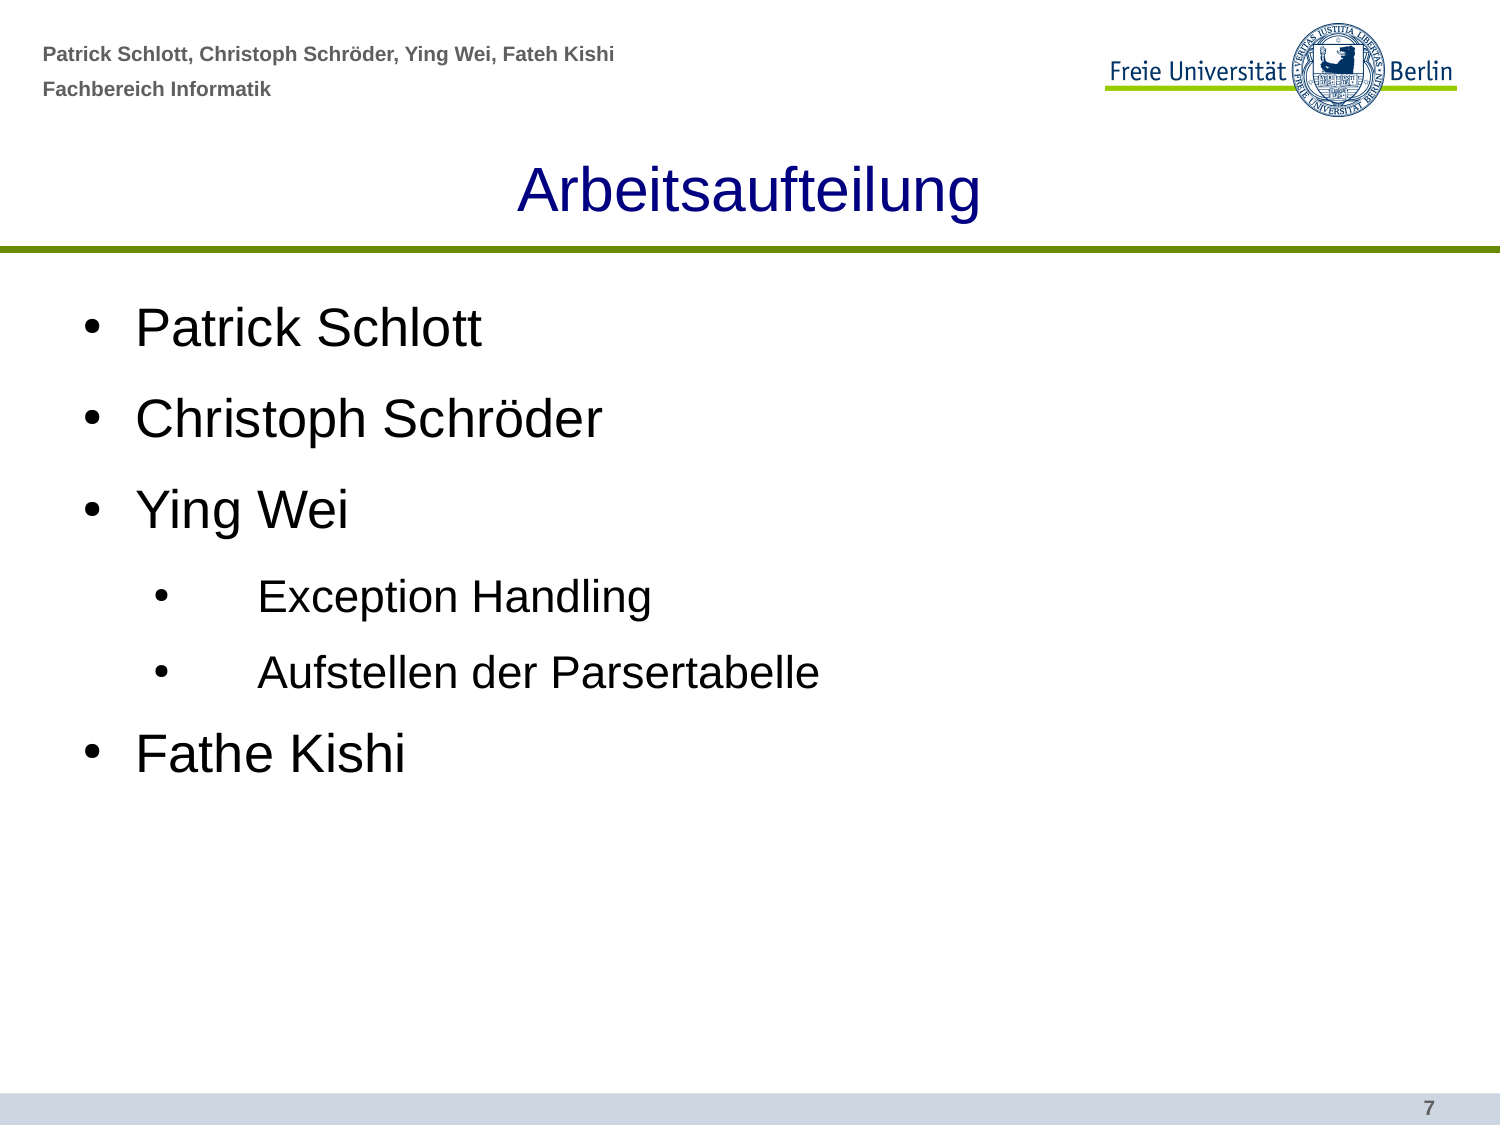

# Arbeitsaufteilung
Patrick Schlott
Christoph Schröder
Ying Wei
 Exception Handling
 Aufstellen der Parsertabelle
Fathe Kishi